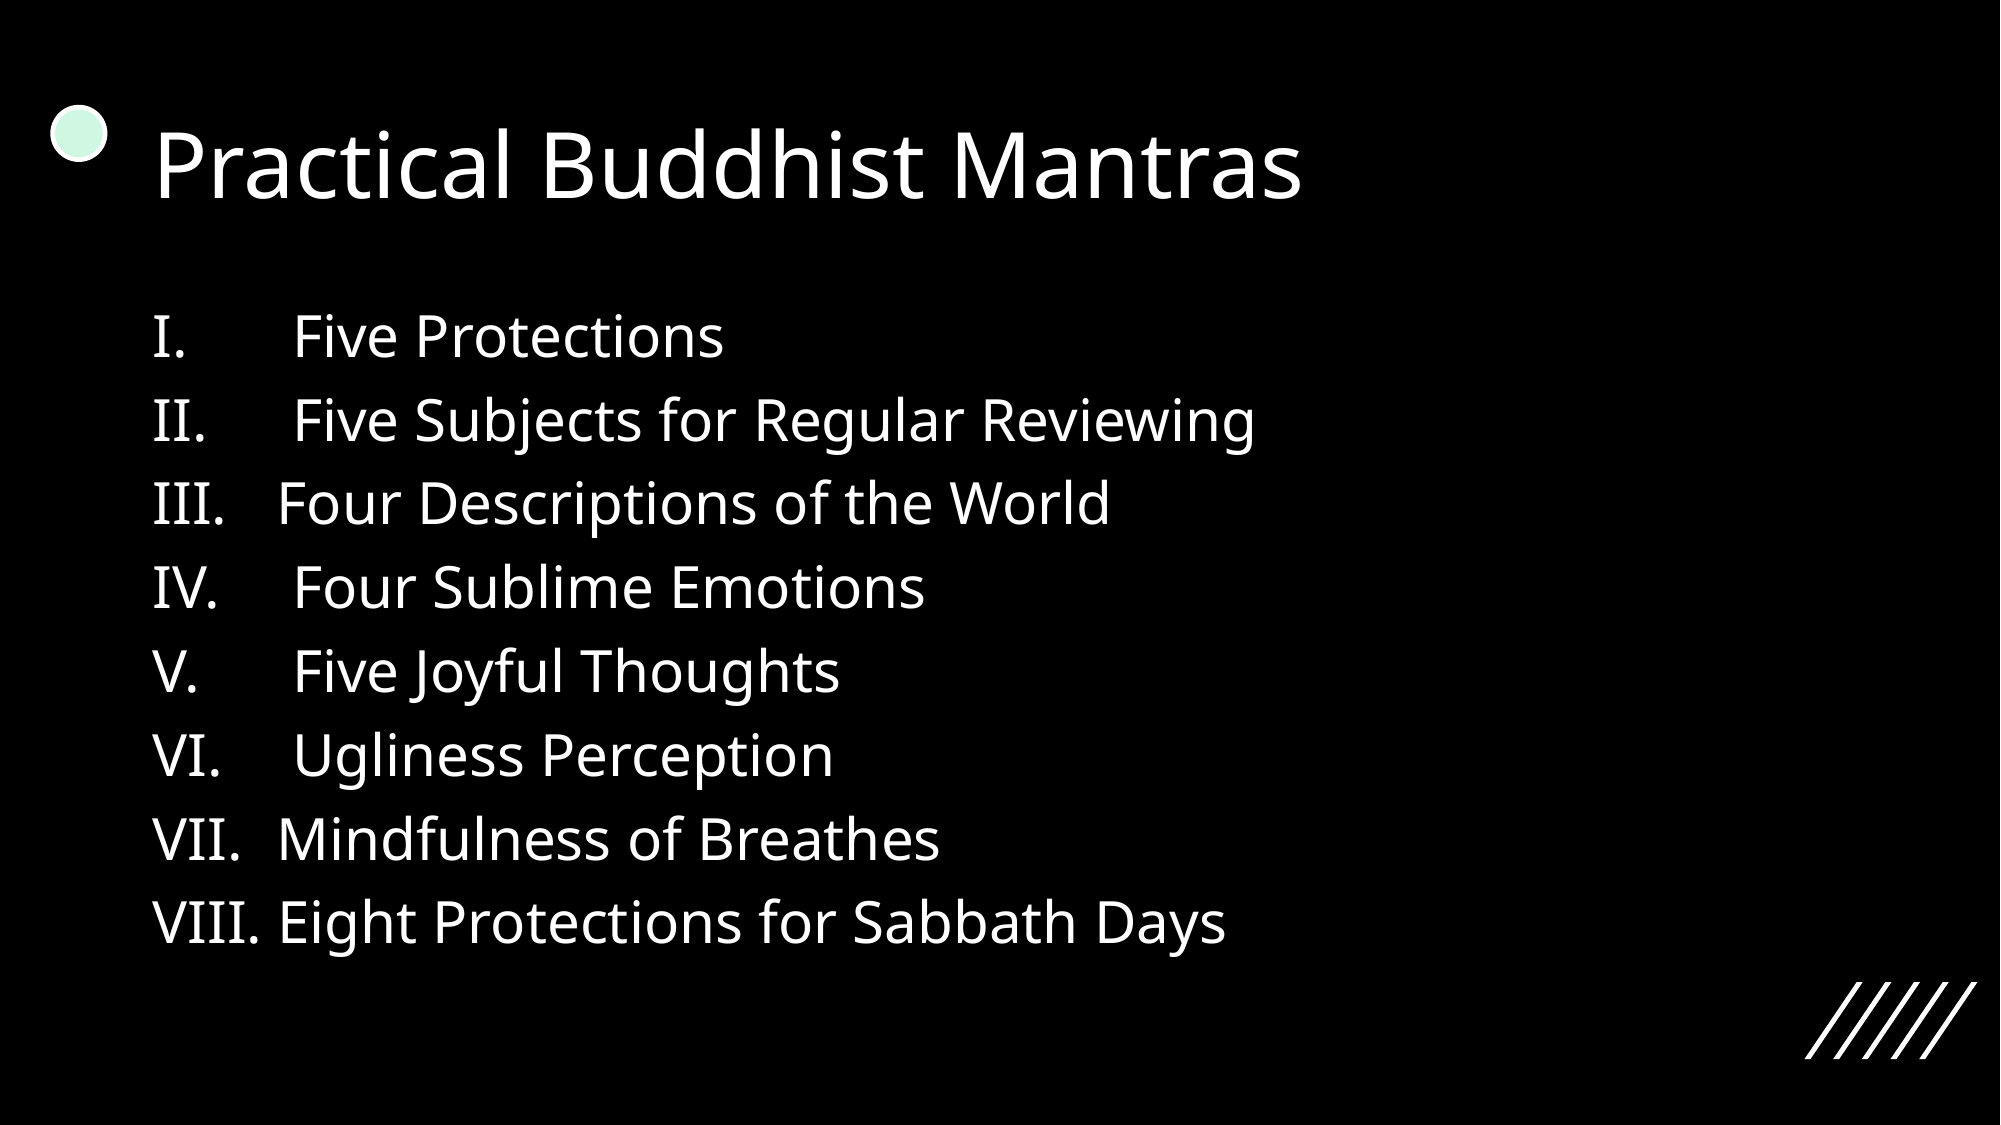

# Practical Buddhist Mantras
 Five Protections
 Five Subjects for Regular Reviewing
 Four Descriptions of the World
 Four Sublime Emotions
 Five Joyful Thoughts
 Ugliness Perception
 Mindfulness of Breathes
 Eight Protections for Sabbath Days